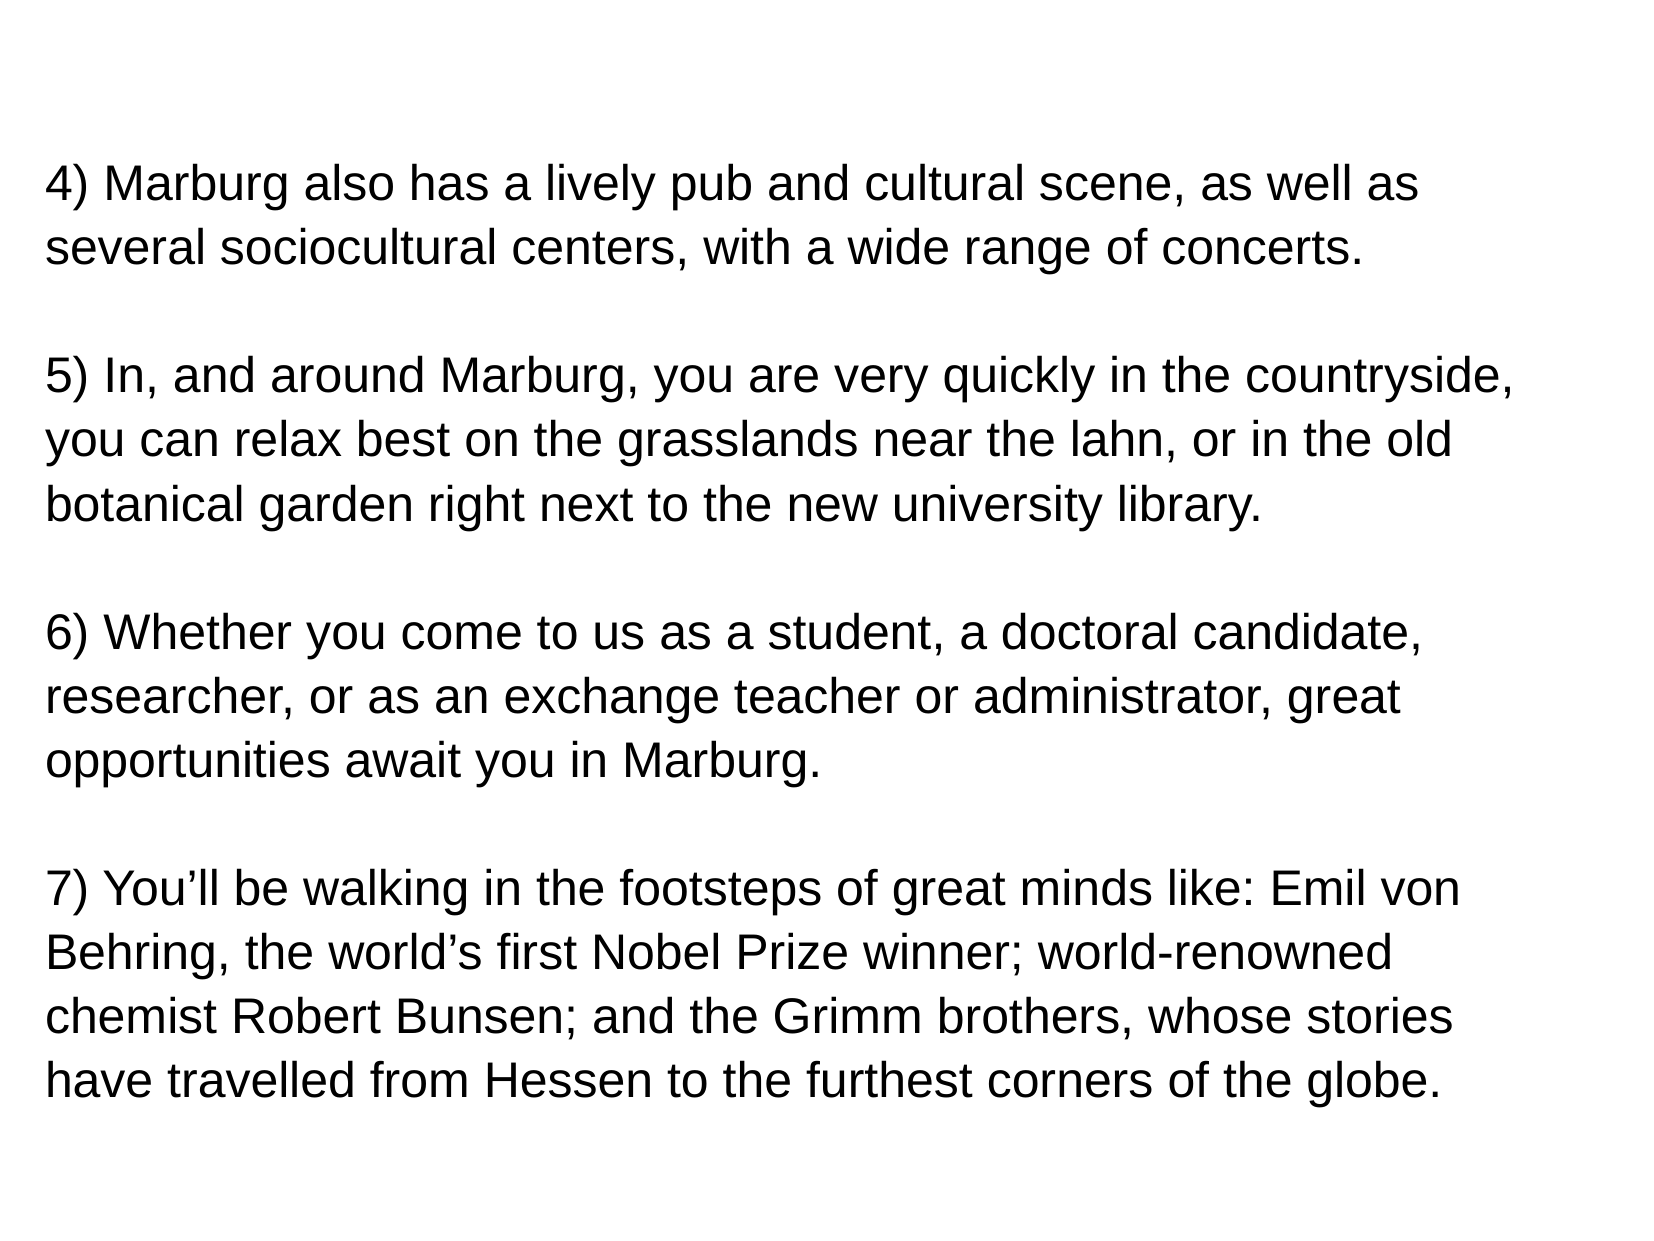

# 4) Marburg also has a lively pub and cultural scene, as well as several sociocultural centers, with a wide range of concerts.
5) In, and around Marburg, you are very quickly in the countryside, you can relax best on the grasslands near the lahn, or in the old botanical garden right next to the new university library.
6) Whether you come to us as a student, a doctoral candidate, researcher, or as an exchange teacher or administrator, great opportunities await you in Marburg.
7) You’ll be walking in the footsteps of great minds like: Emil von Behring, the world’s first Nobel Prize winner; world-renowned chemist Robert Bunsen; and the Grimm brothers, whose stories have travelled from Hessen to the furthest corners of the globe.